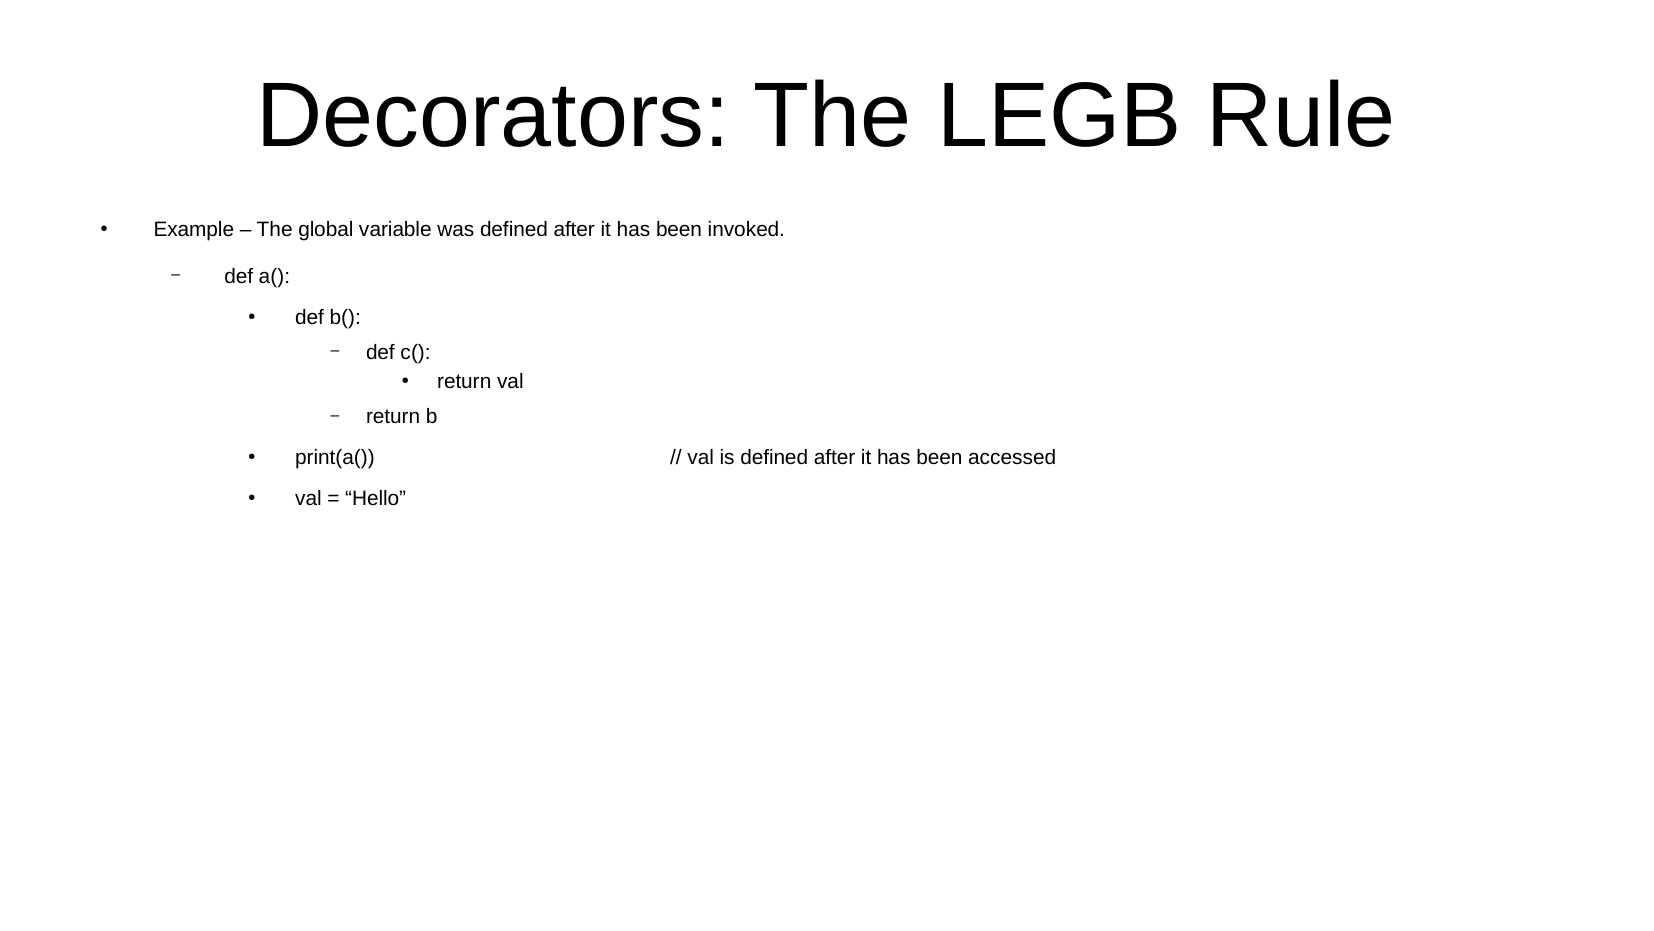

# Decorators: The LEGB Rule
Example – The global variable was defined after it has been invoked.
def a():
def b():
def c():
return val
return b
print(a())				// val is defined after it has been accessed
val = “Hello”